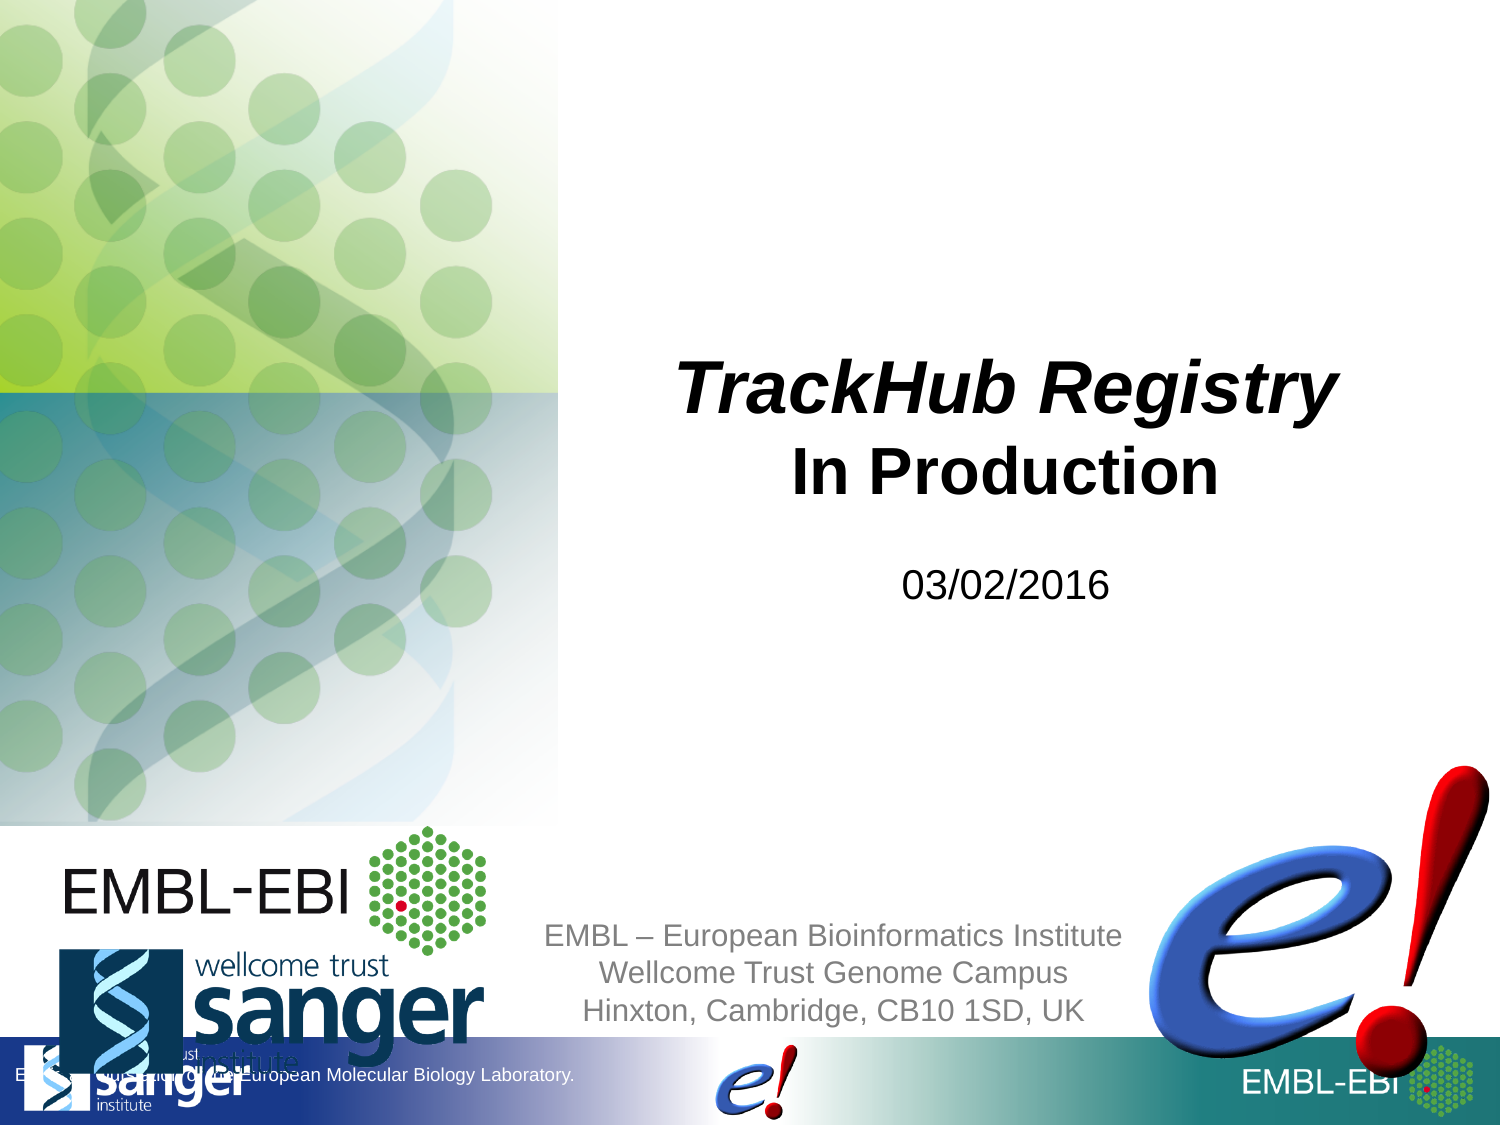

TrackHub Registry
In Production
03/02/2016
EMBL – European Bioinformatics Institute
Wellcome Trust Genome Campus
Hinxton, Cambridge, CB10 1SD, UK